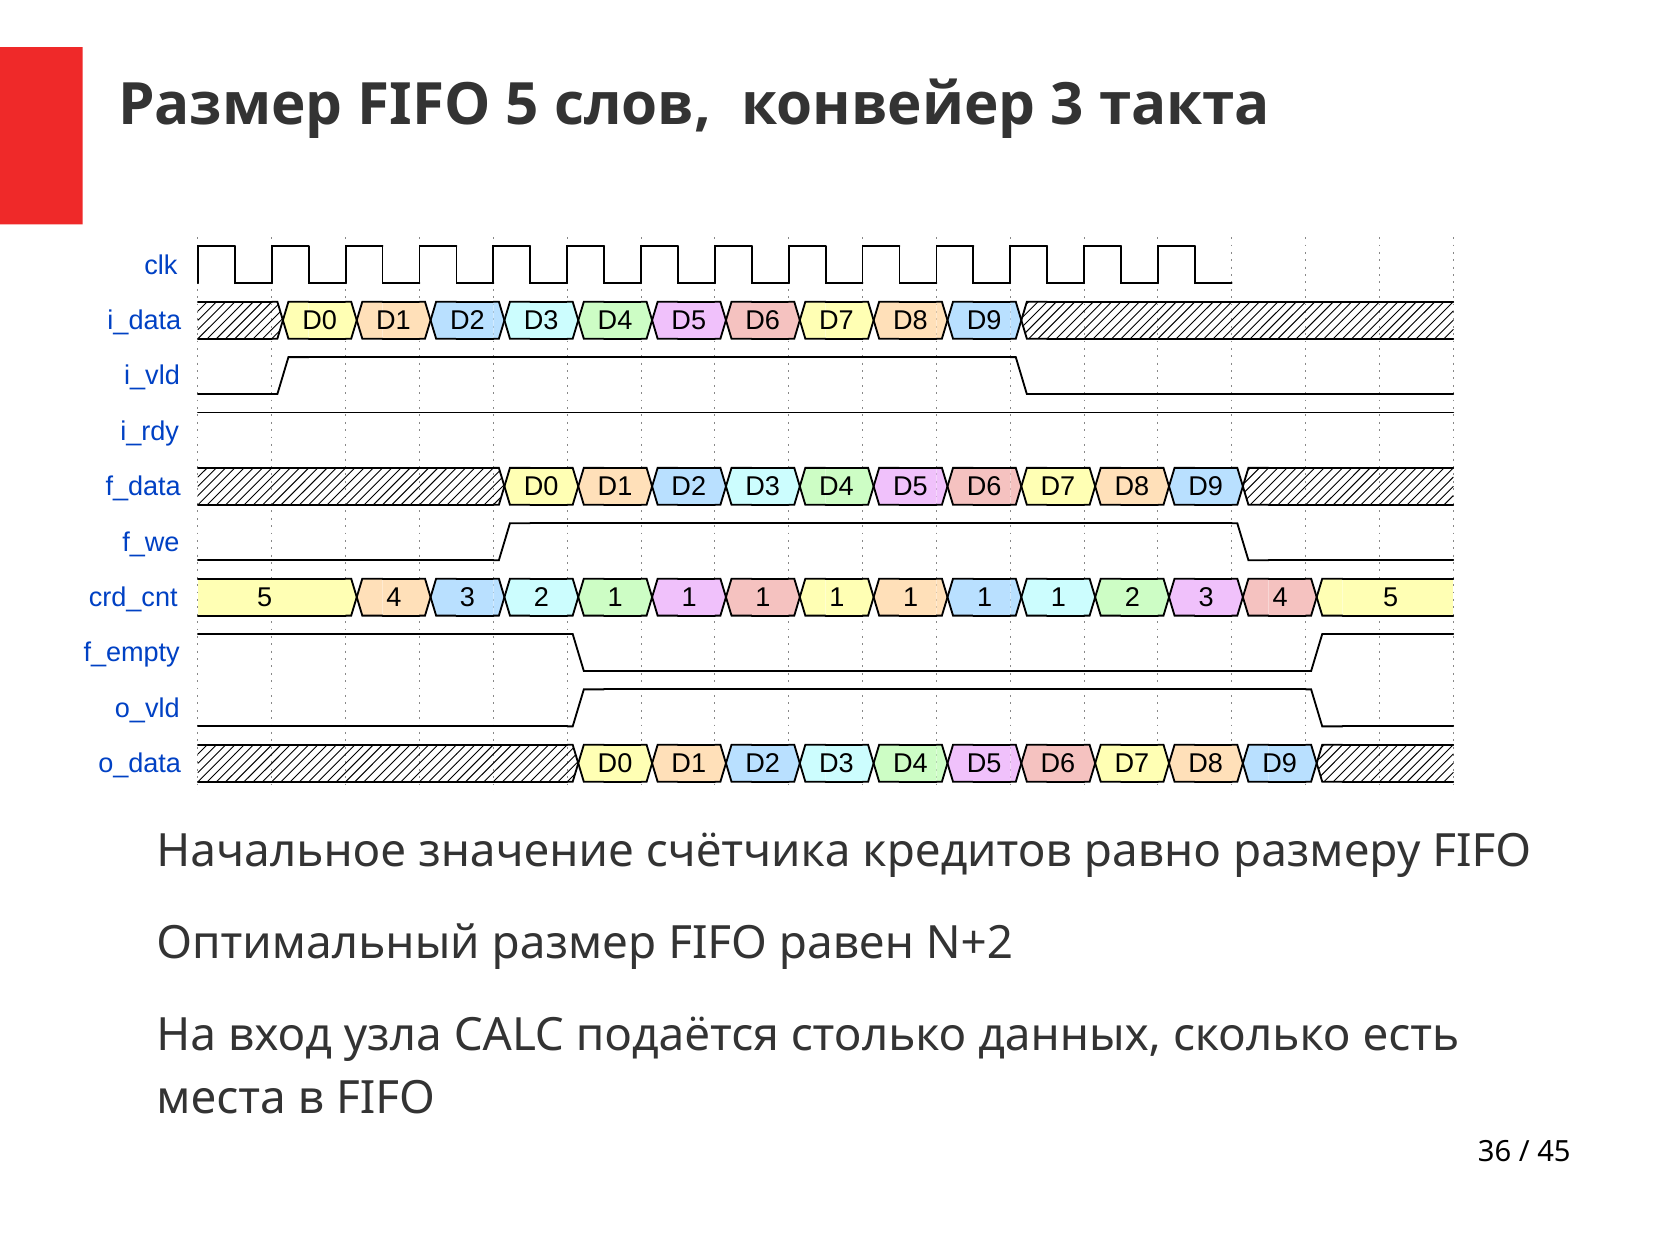

# Размер FIFO 5 слов, конвейер 3 такта
Начальное значение счётчика кредитов равно размеру FIFO
Оптимальный размер FIFO равен N+2
На вход узла CALC подаётся столько данных, сколько есть места в FIFO
36